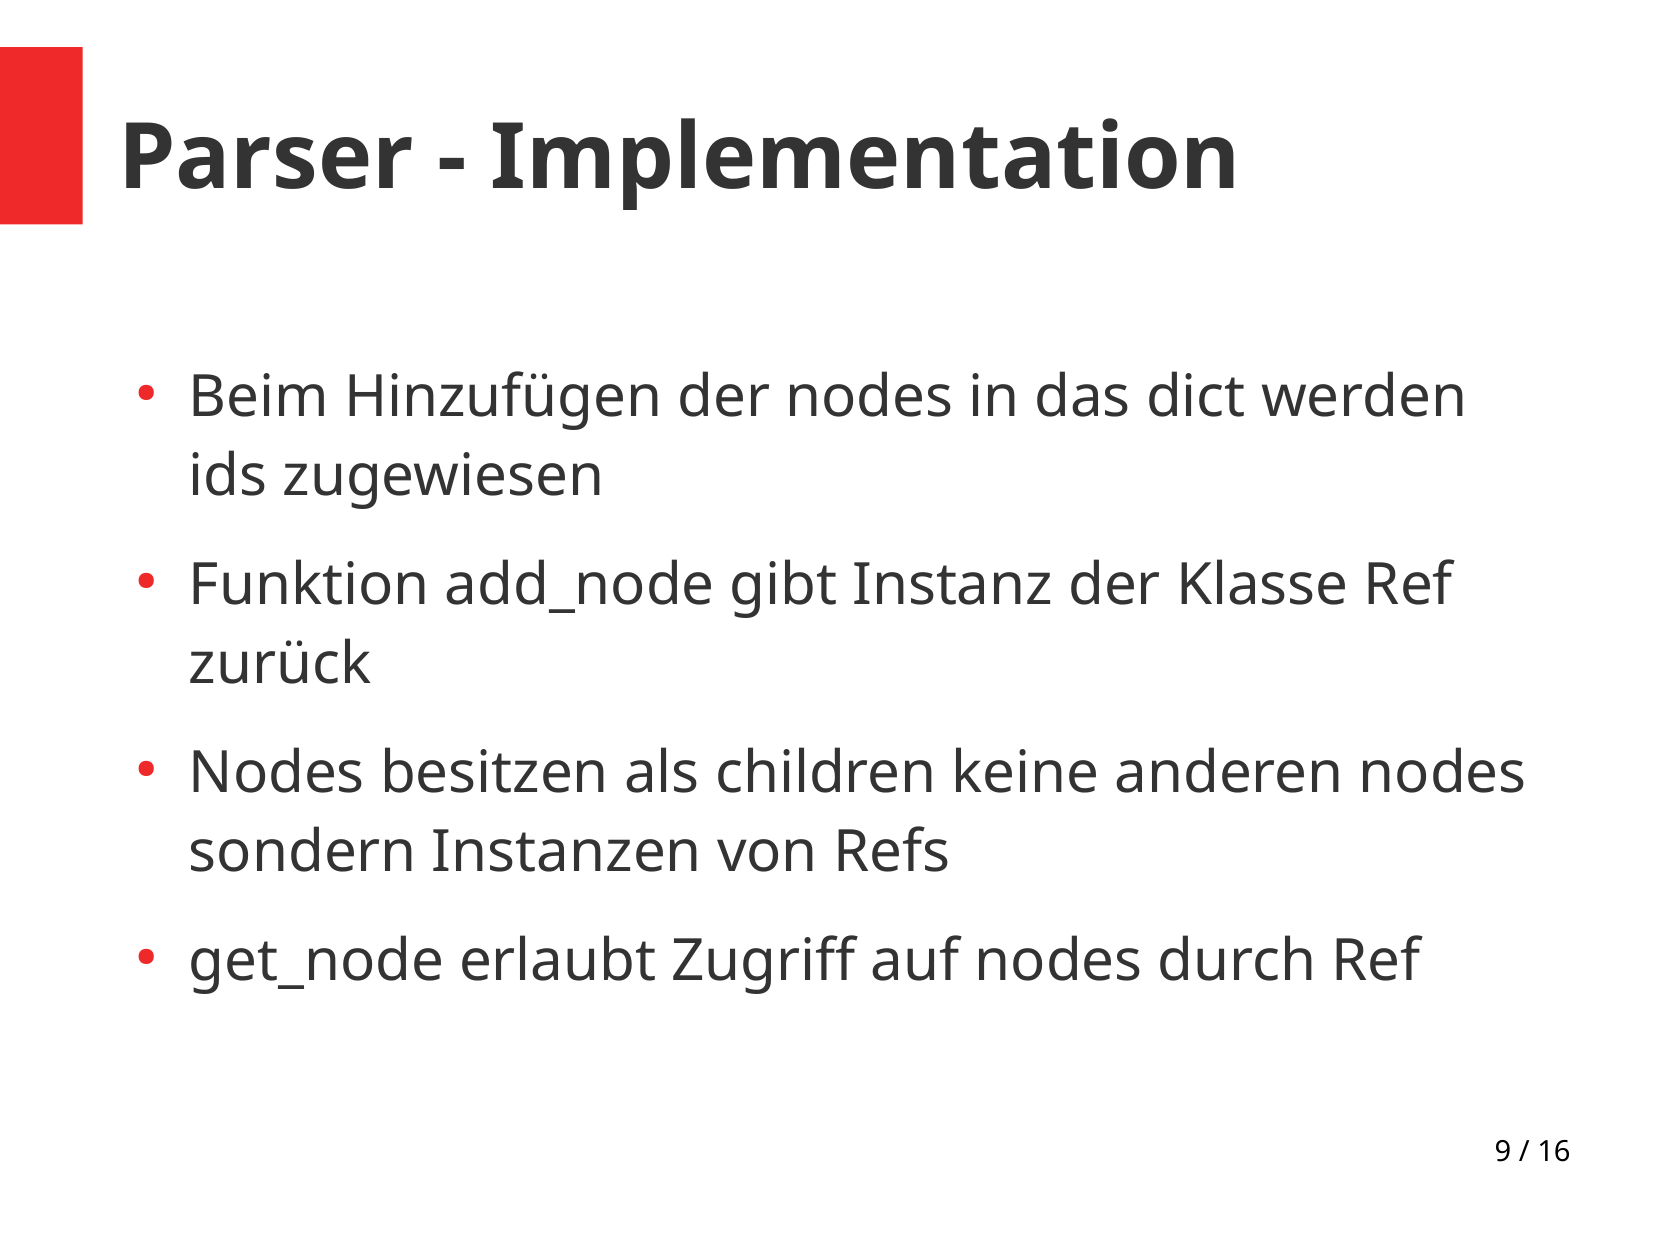

# Parser - Implementation
Beim Hinzufügen der nodes in das dict werden ids zugewiesen
Funktion add_node gibt Instanz der Klasse Ref zurück
Nodes besitzen als children keine anderen nodes sondern Instanzen von Refs
get_node erlaubt Zugriff auf nodes durch Ref
9